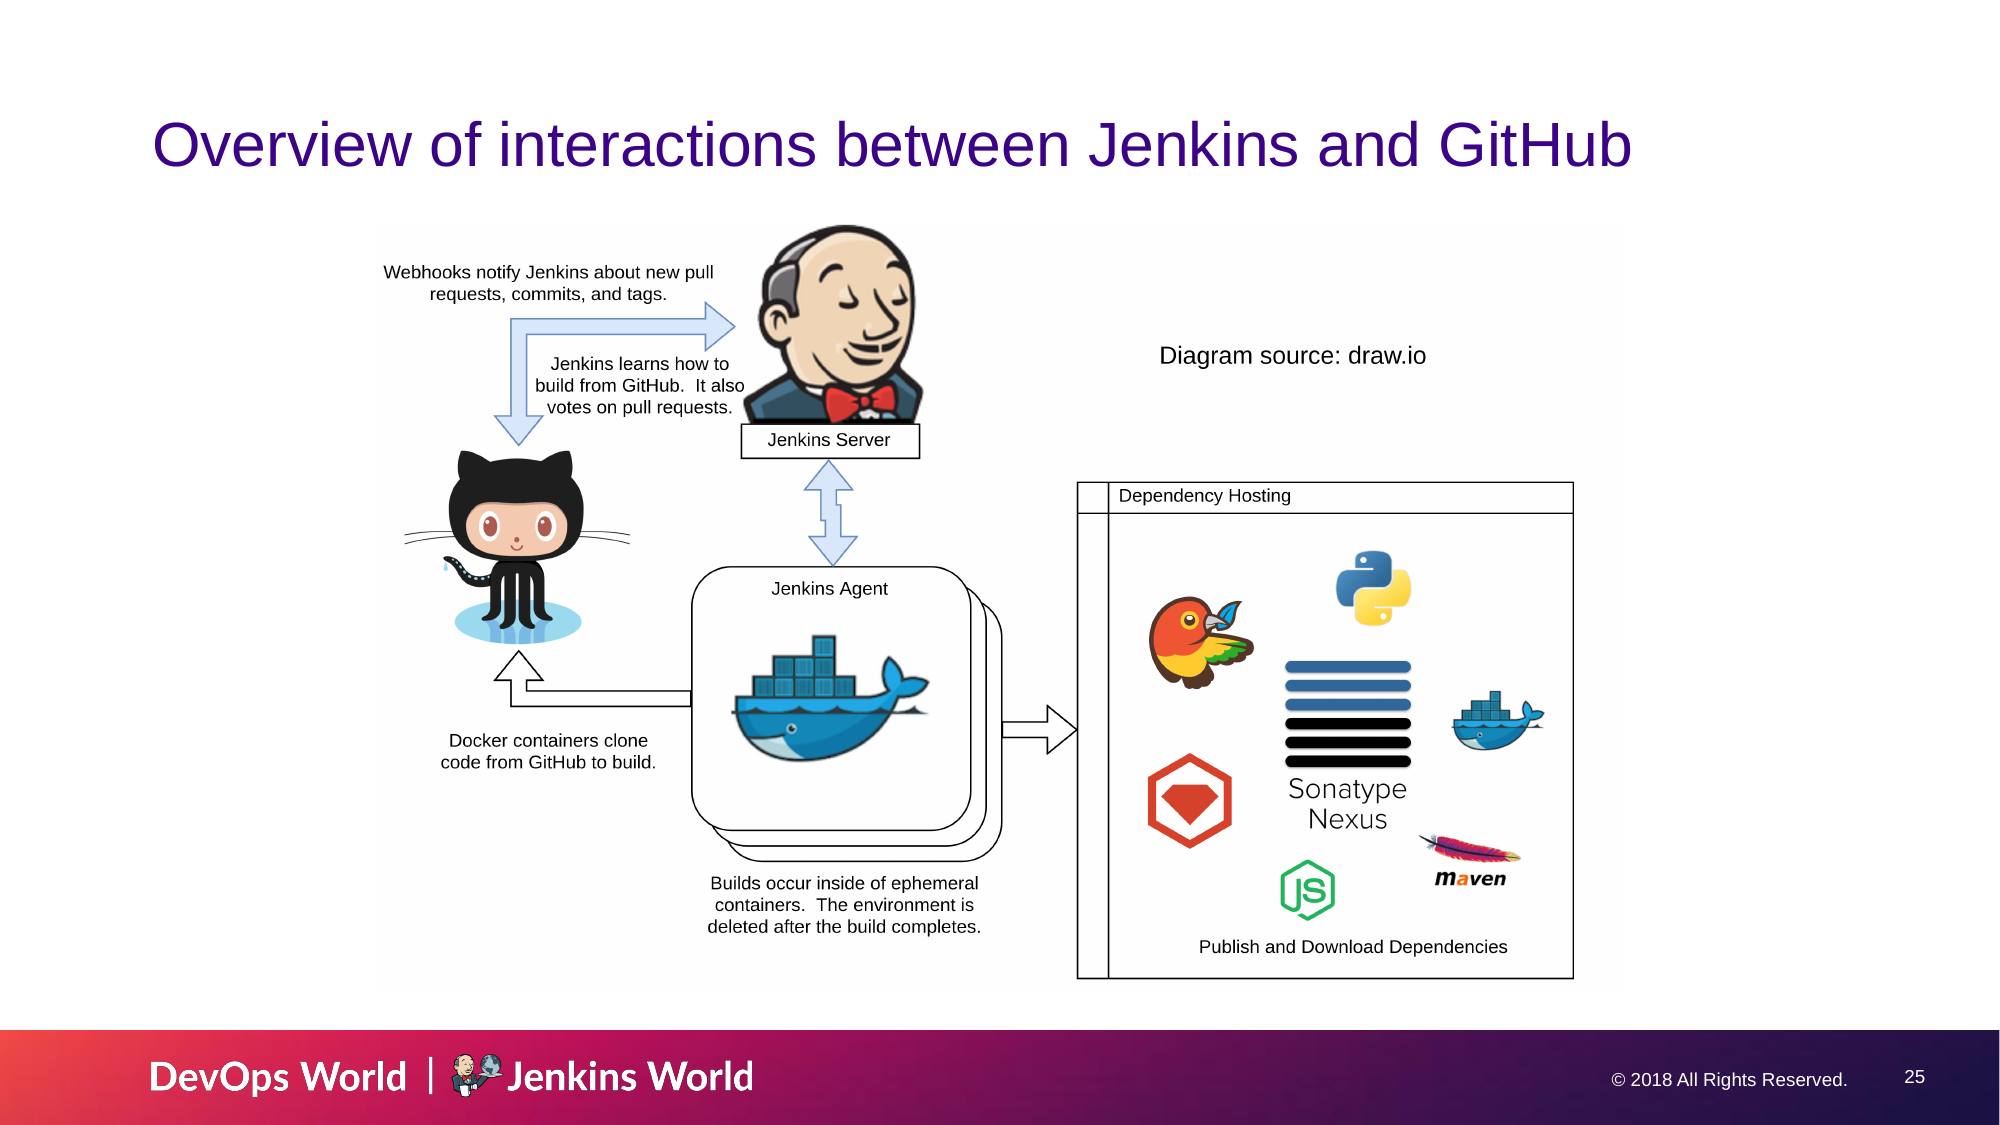

# Overview of interactions between Jenkins and GitHub